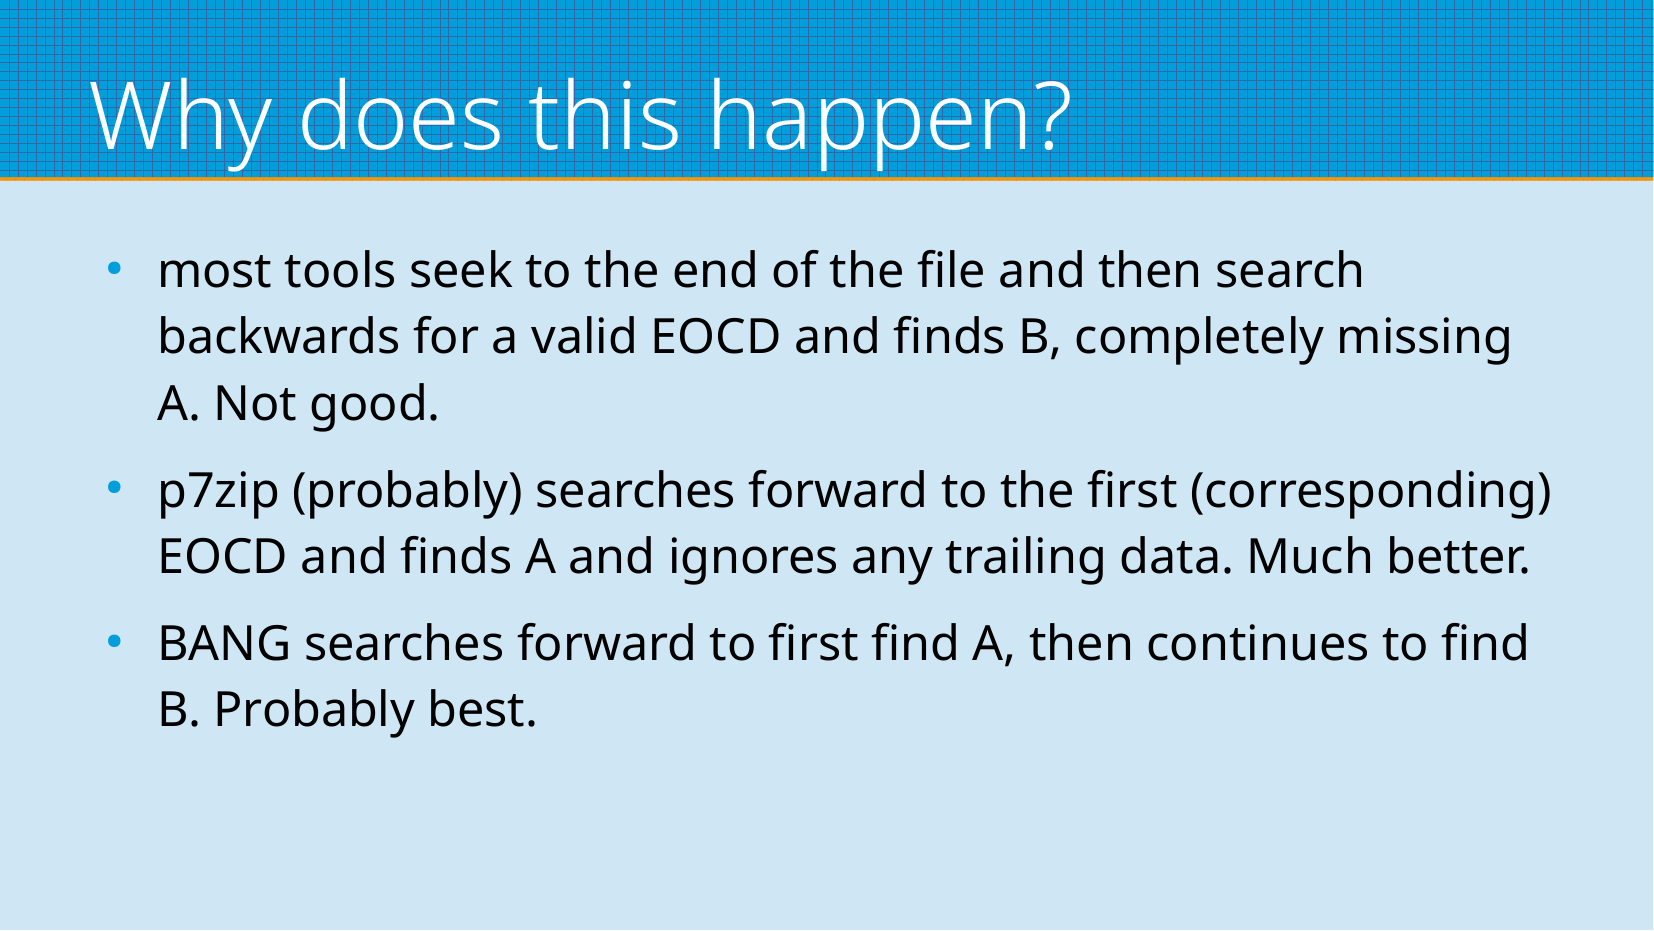

# Why does this happen?
most tools seek to the end of the file and then search backwards for a valid EOCD and finds B, completely missing A. Not good.
p7zip (probably) searches forward to the first (corresponding) EOCD and finds A and ignores any trailing data. Much better.
BANG searches forward to first find A, then continues to find B. Probably best.